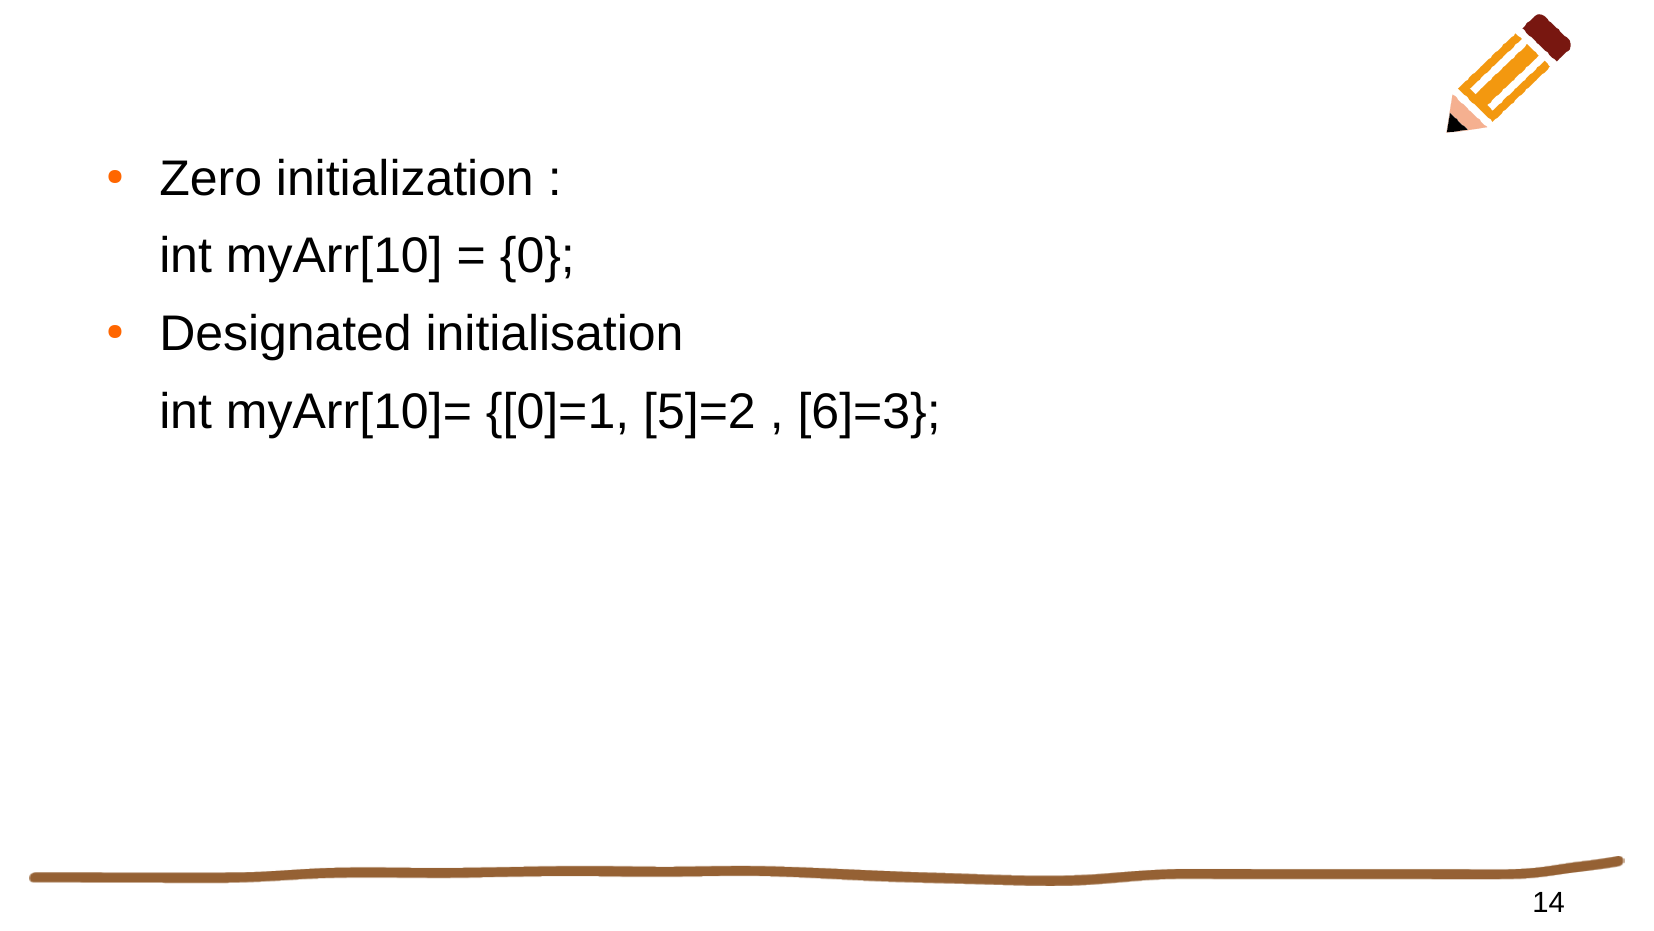

# Zero initialization :
int myArr[10] = {0};
Designated initialisation
int myArr[10]= {[0]=1, [5]=2 , [6]=3};
14